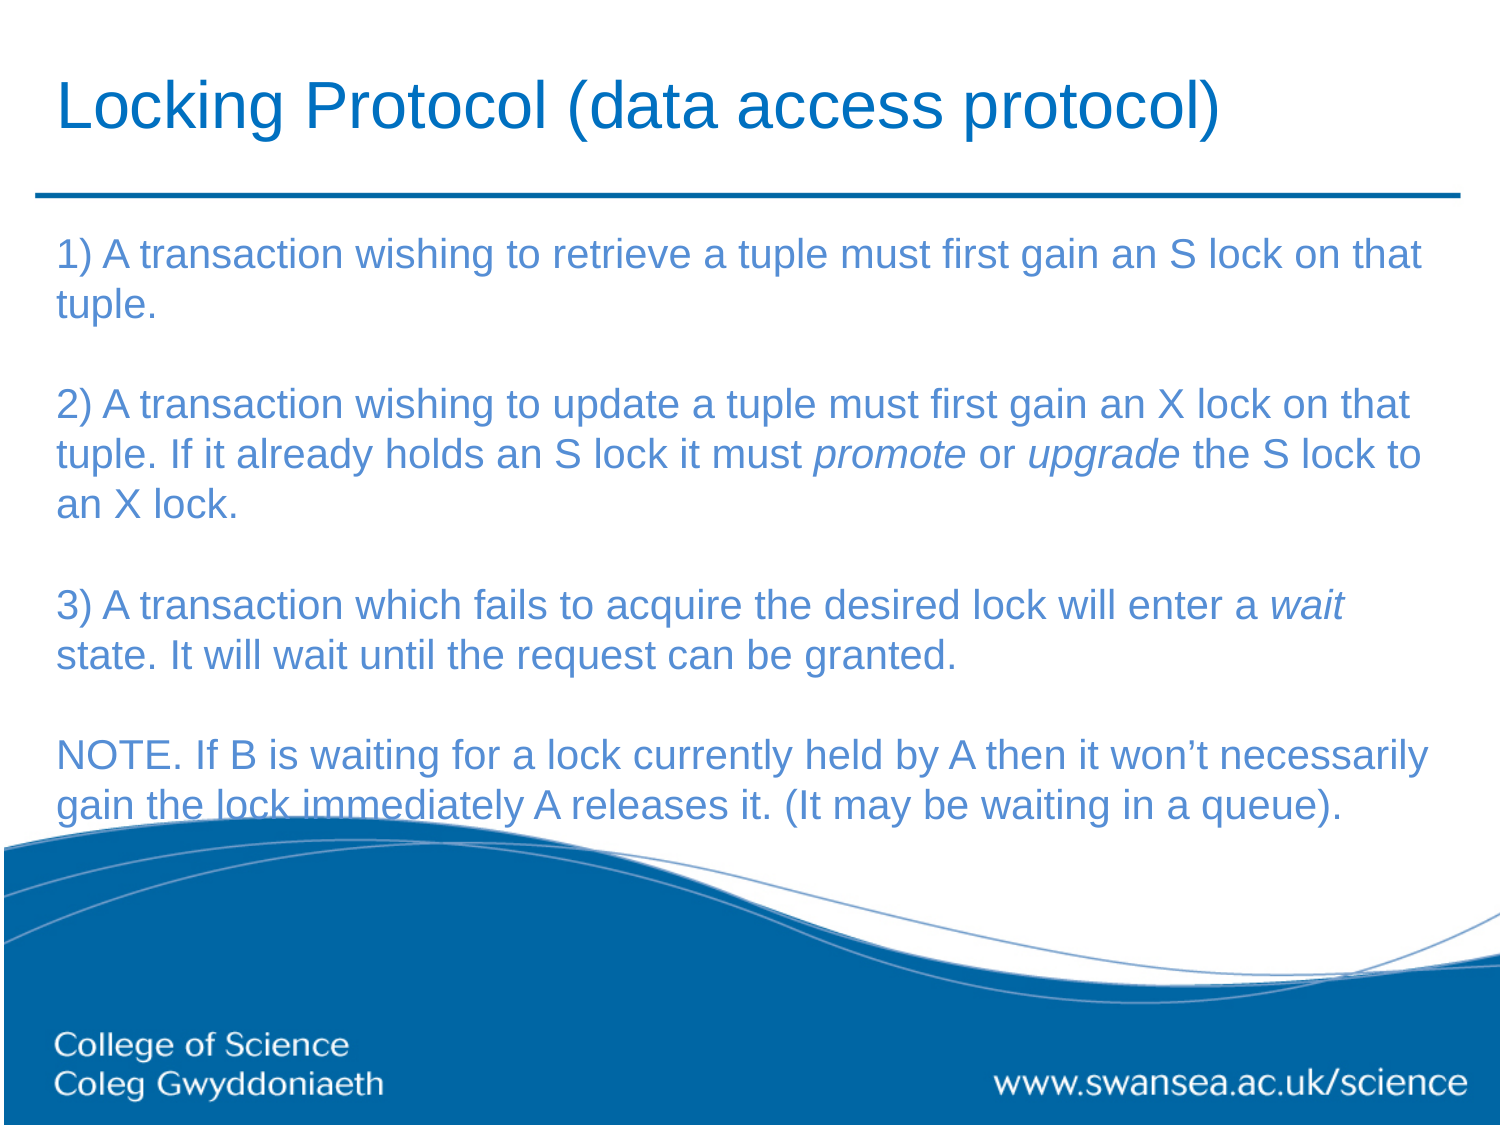

Locking Protocol (data access protocol)
1) A transaction wishing to retrieve a tuple must first gain an S lock on that tuple.
2) A transaction wishing to update a tuple must first gain an X lock on that tuple. If it already holds an S lock it must promote or upgrade the S lock to an X lock.
3) A transaction which fails to acquire the desired lock will enter a wait state. It will wait until the request can be granted.
NOTE. If B is waiting for a lock currently held by A then it won’t necessarily gain the lock immediately A releases it. (It may be waiting in a queue).